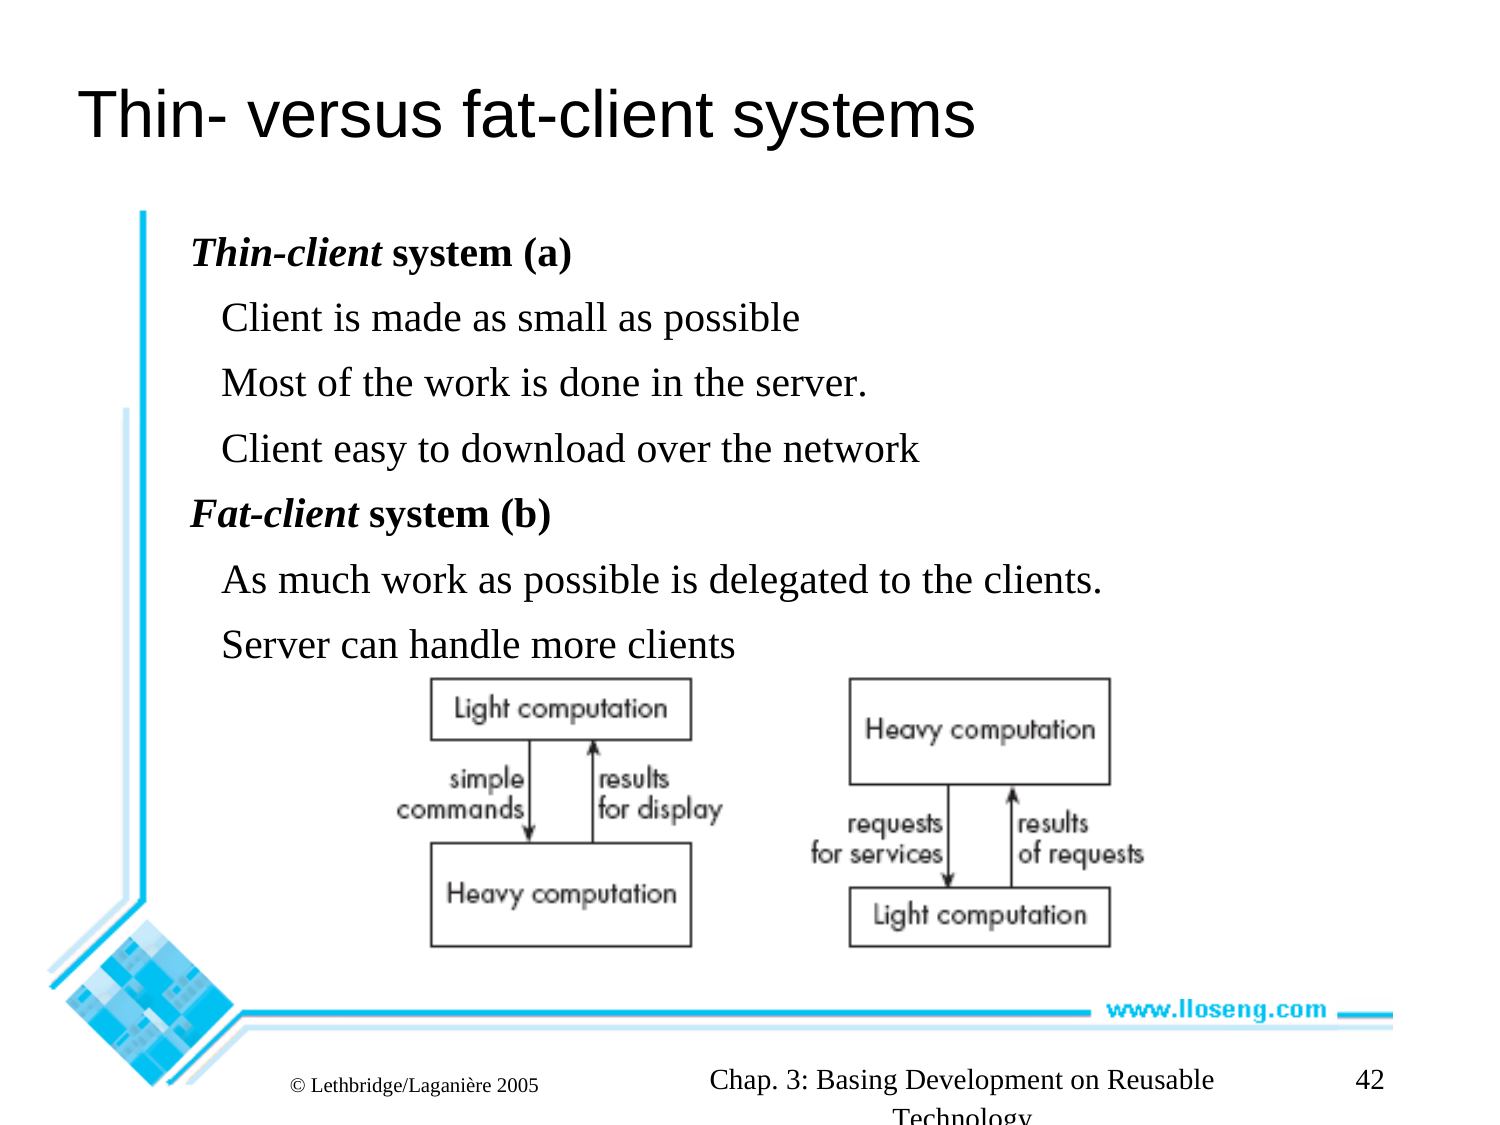

# Thin- versus fat-client systems
Thin-client system (a)
Client is made as small as possible
Most of the work is done in the server.
Client easy to download over the network
Fat-client system (b)
As much work as possible is delegated to the clients.
Server can handle more clients
Chap. 3: Basing Development on Reusable Technology
© Lethbridge/Laganière 2005